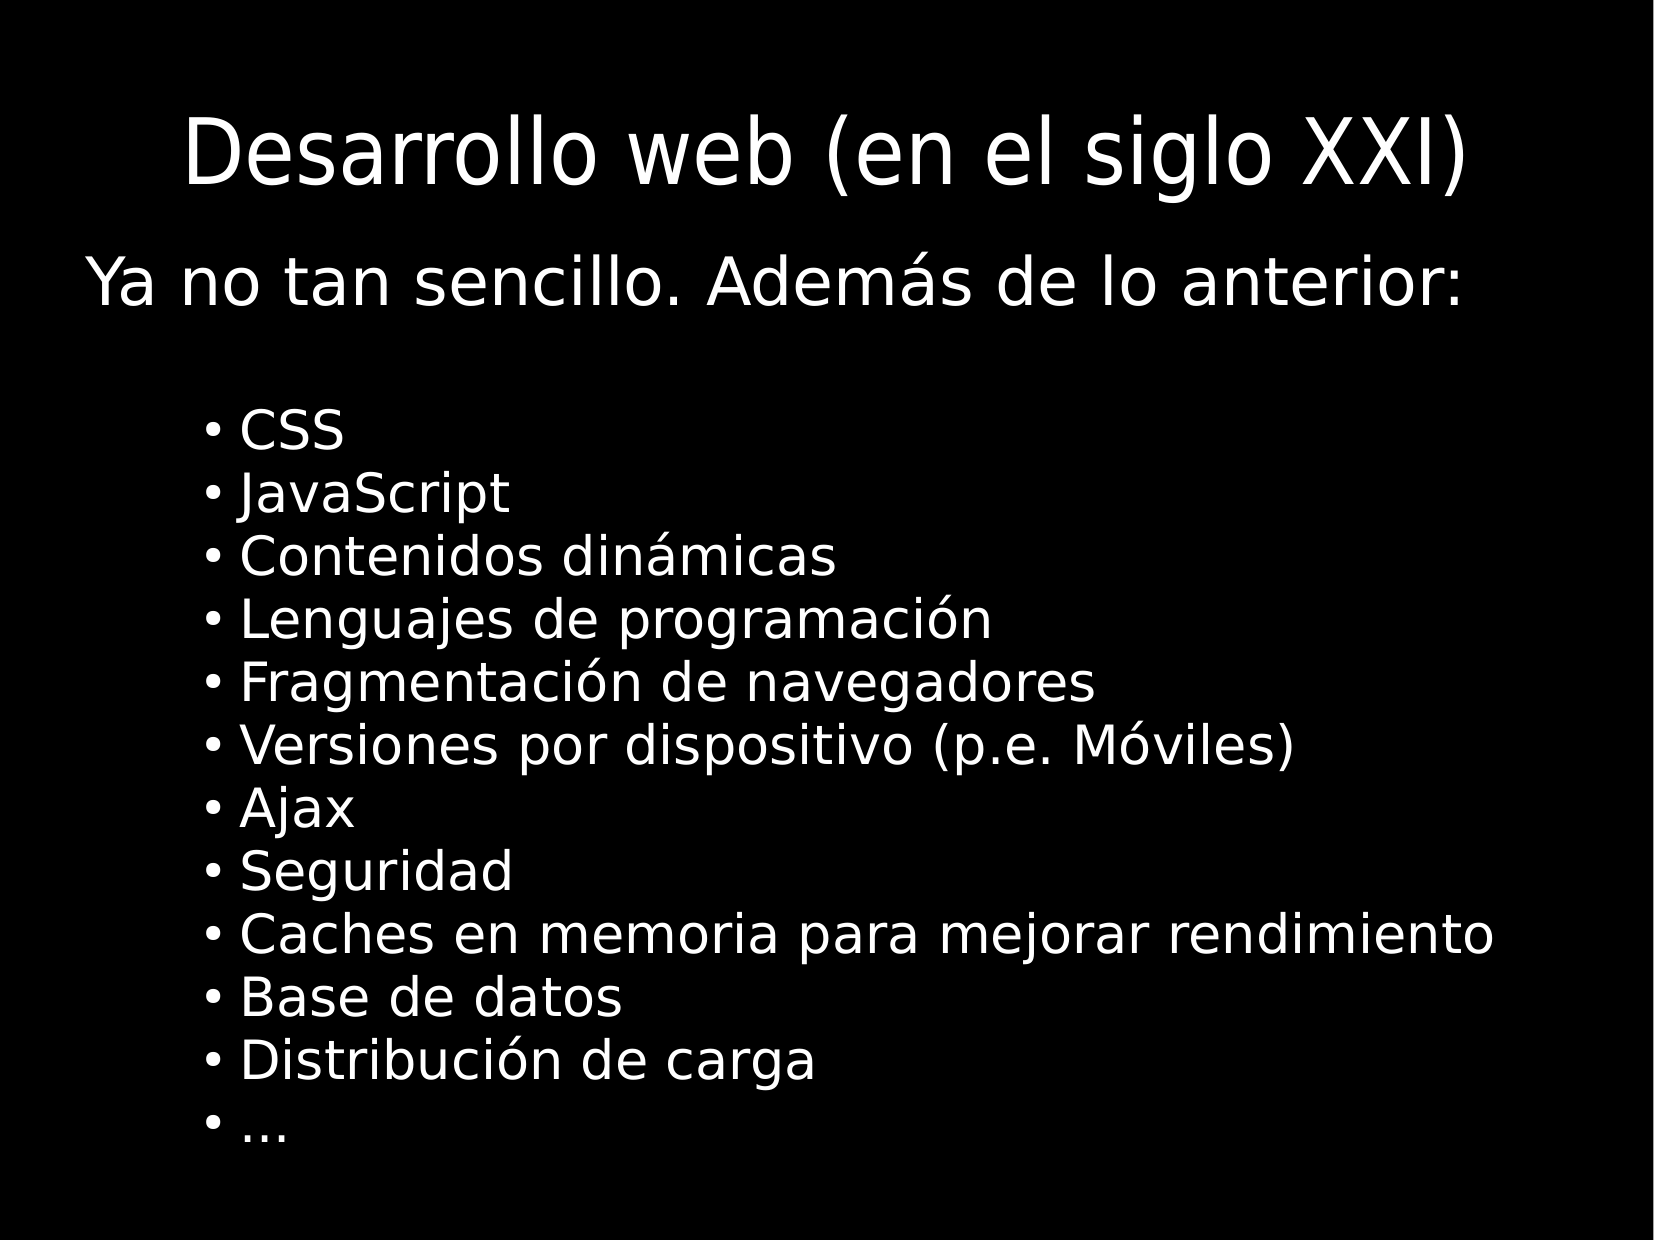

# Desarrollo web (en el siglo XXI)
Ya no tan sencillo. Además de lo anterior:
CSS
JavaScript
Contenidos dinámicas
Lenguajes de programación
Fragmentación de navegadores
Versiones por dispositivo (p.e. Móviles)
Ajax
Seguridad
Caches en memoria para mejorar rendimiento
Base de datos
Distribución de carga
...